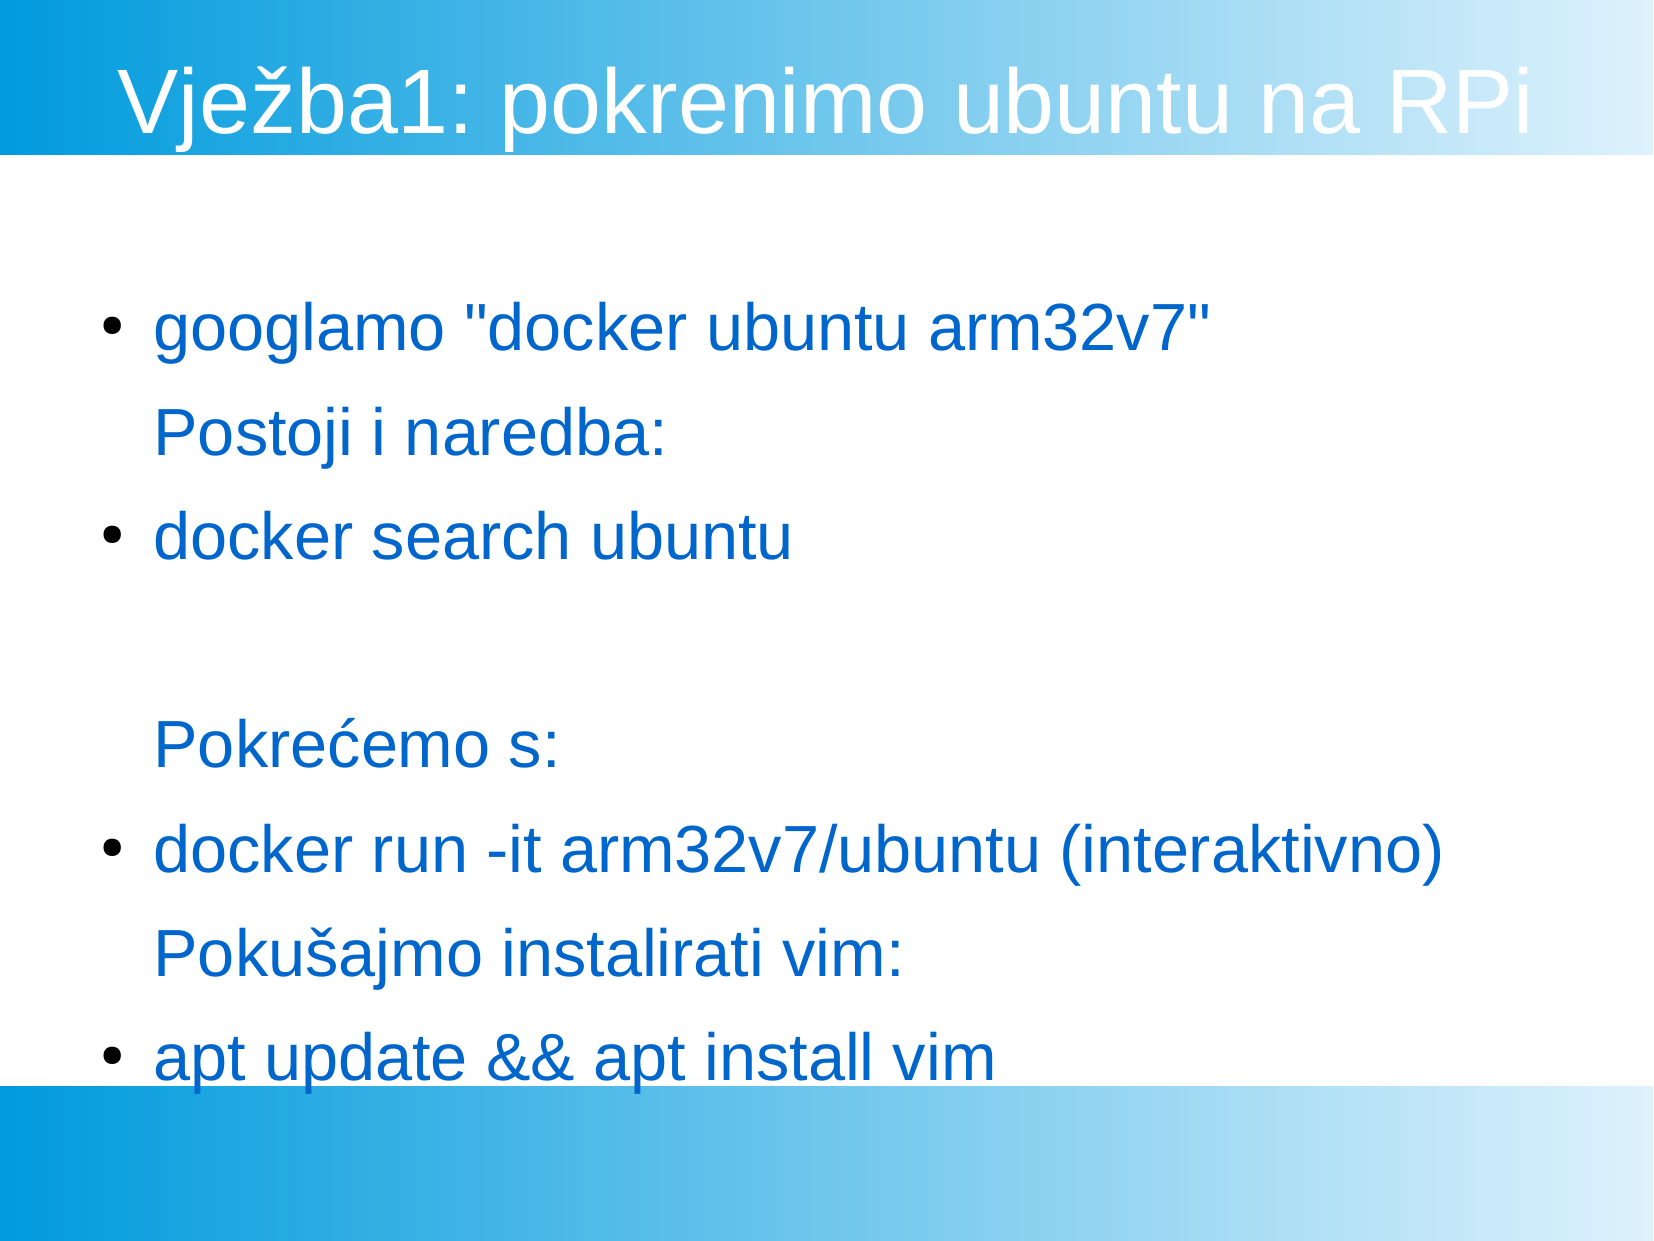

# Vježba1: pokrenimo ubuntu na RPi
googlamo "docker ubuntu arm32v7"
Postoji i naredba:
docker search ubuntu
Pokrećemo s:
docker run -it arm32v7/ubuntu (interaktivno)
Pokušajmo instalirati vim:
apt update && apt install vim